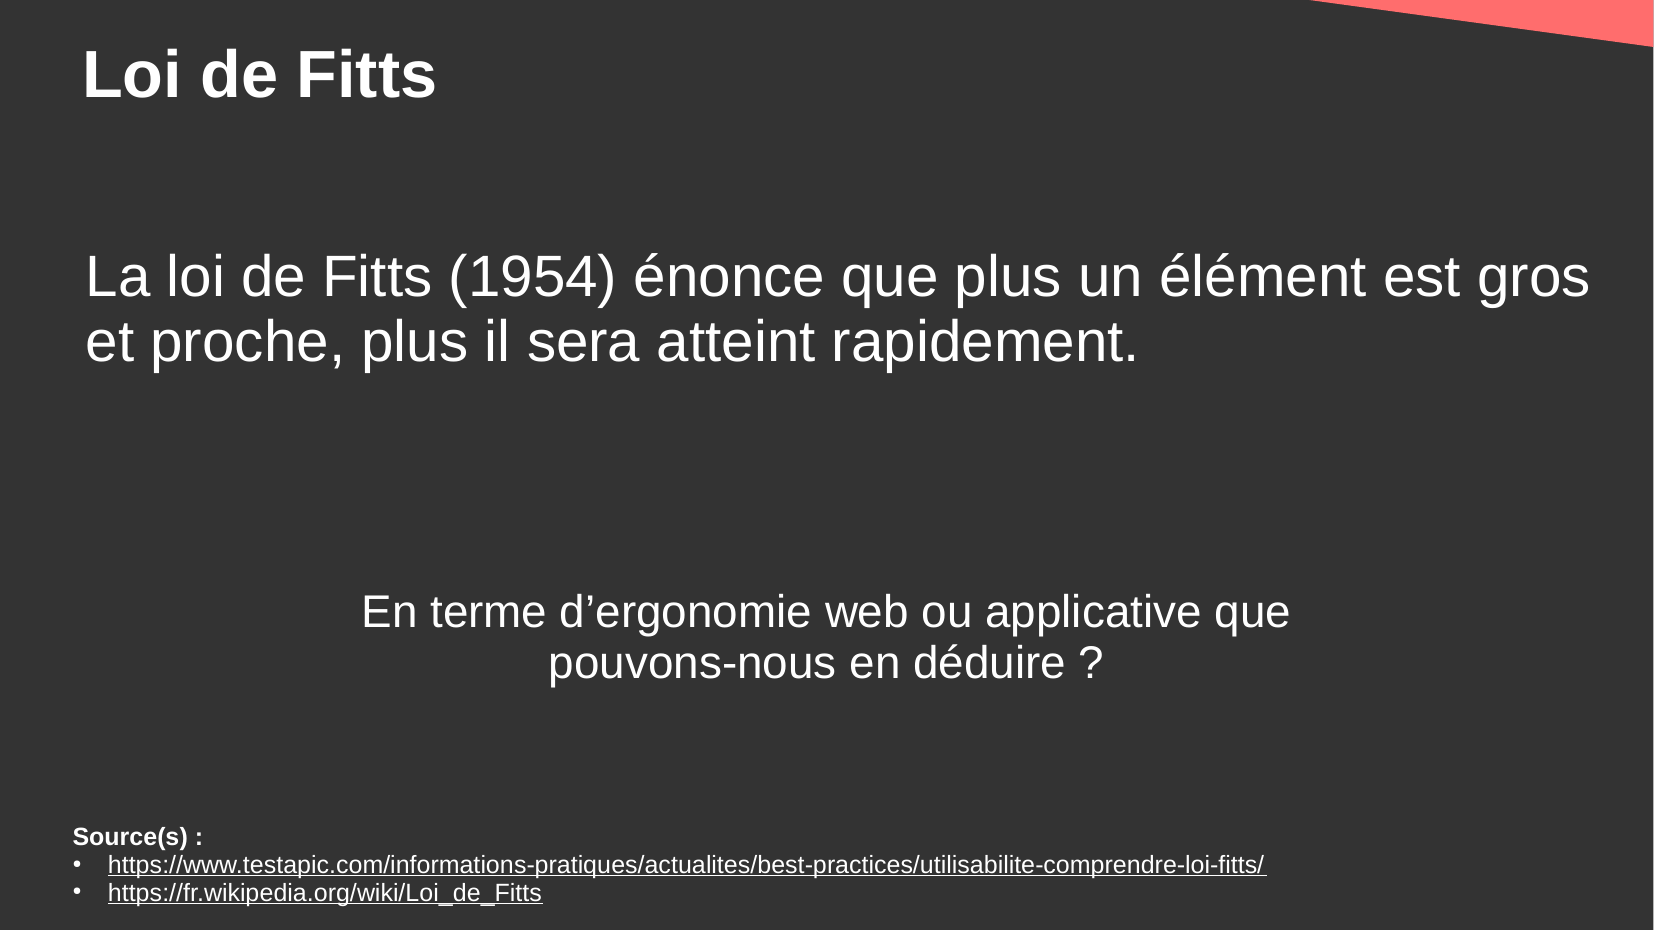

# Loi de Fitts
La loi de Fitts (1954) énonce que plus un élément est gros et proche, plus il sera atteint rapidement.
En terme d’ergonomie web ou applicative que pouvons-nous en déduire ?
Source(s) :
https://www.testapic.com/informations-pratiques/actualites/best-practices/utilisabilite-comprendre-loi-fitts/
https://fr.wikipedia.org/wiki/Loi_de_Fitts